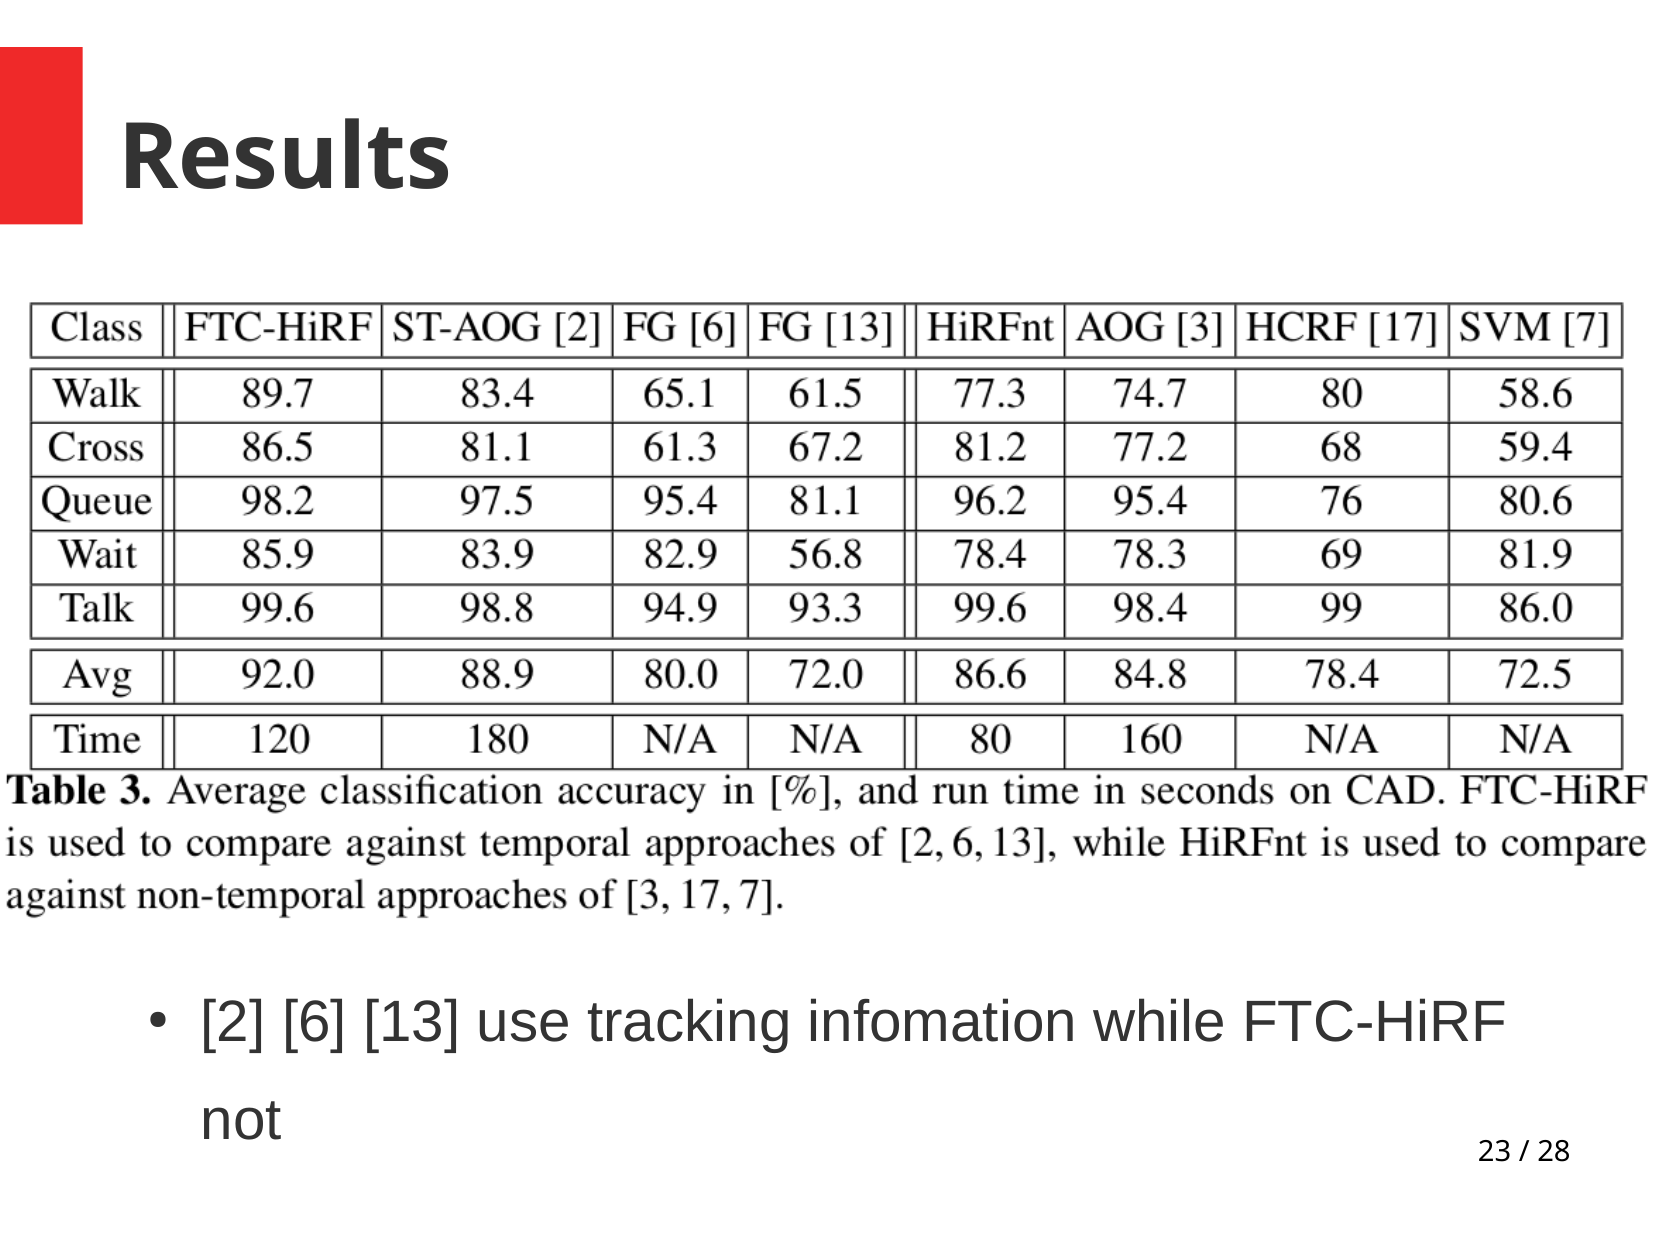

# Results
[2] [6] [13] use tracking infomation while FTC-HiRF not
23